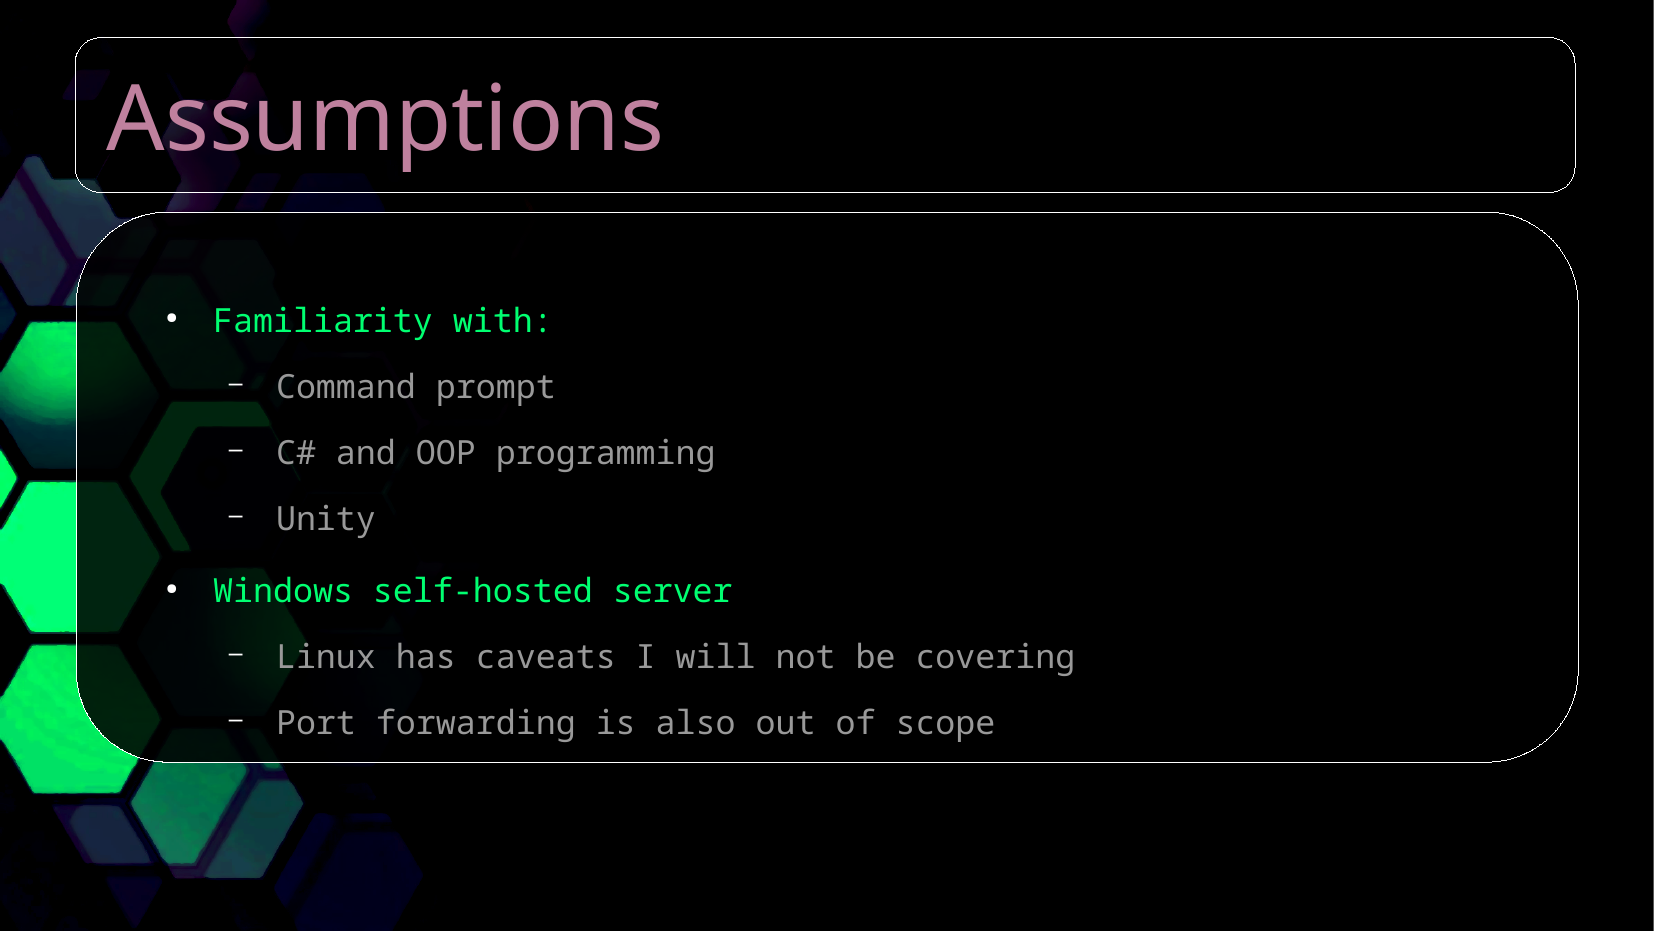

# Assumptions
Familiarity with:
Command prompt
C# and OOP programming
Unity
Windows self-hosted server
Linux has caveats I will not be covering
Port forwarding is also out of scope